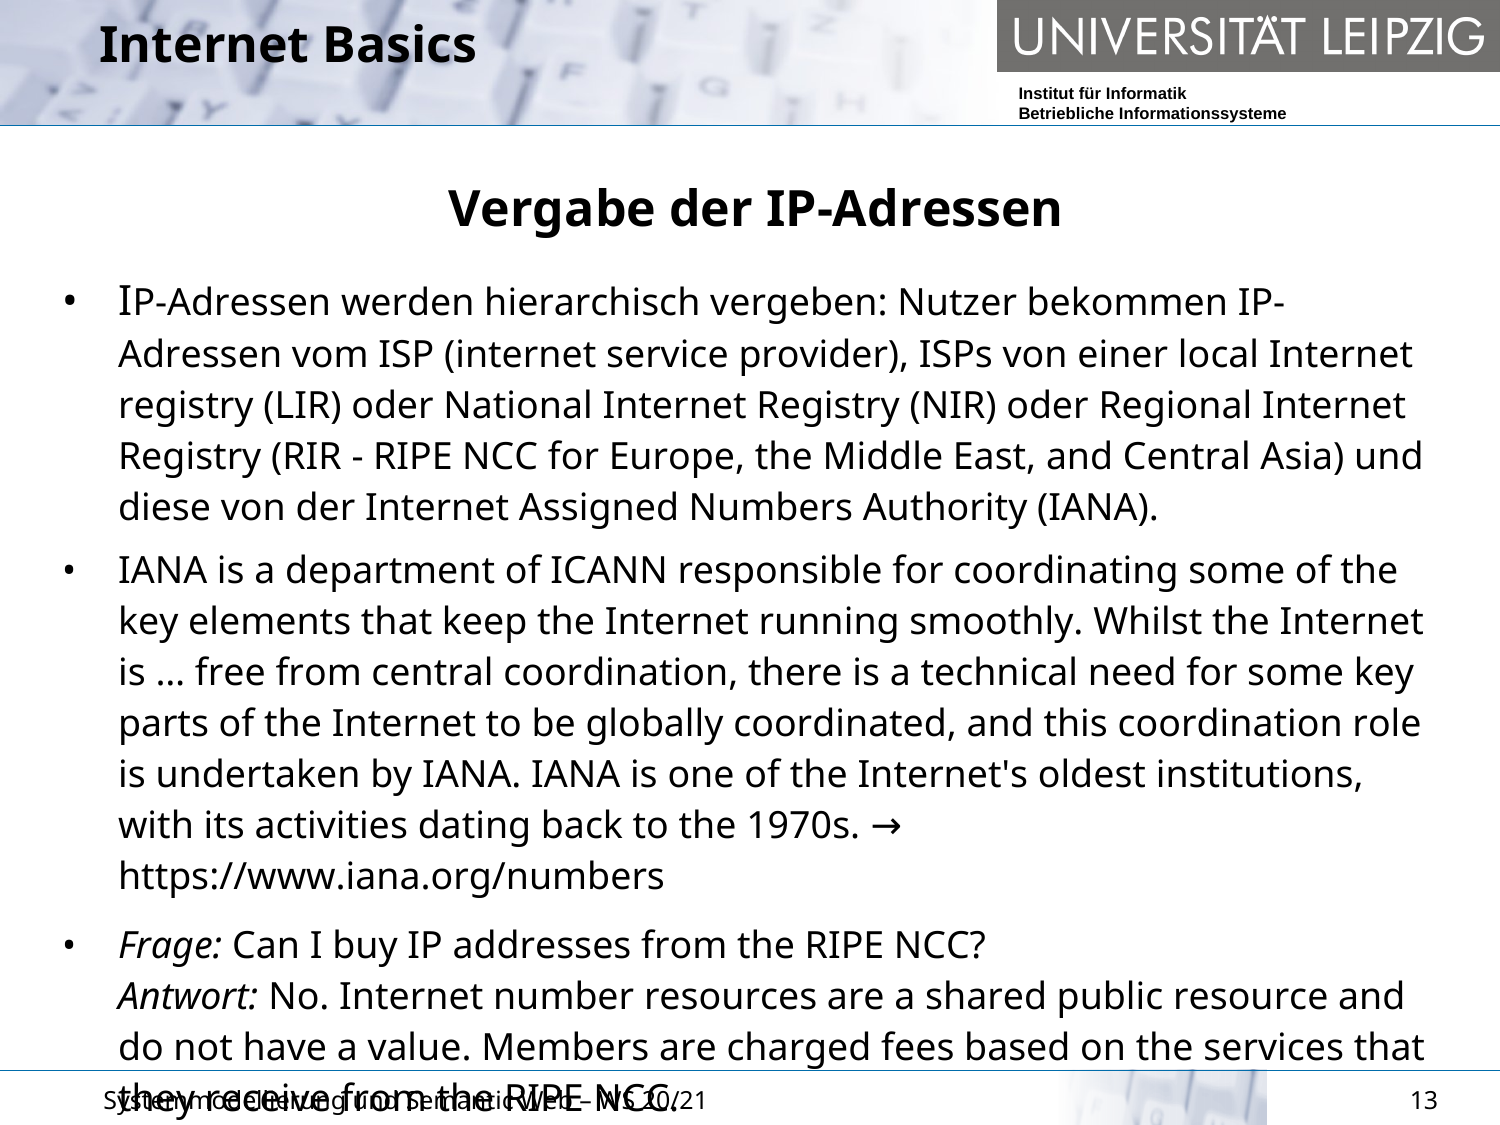

Internet Basics
# Vergabe der IP-Adressen
IP-Adressen werden hierarchisch vergeben: Nutzer bekommen IP-Adressen vom ISP (internet service provider), ISPs von einer local Internet registry (LIR) oder National Internet Registry (NIR) oder Regional Internet Registry (RIR - RIPE NCC for Europe, the Middle East, and Central Asia) und diese von der Internet Assigned Numbers Authority (IANA).
IANA is a department of ICANN responsible for coordinating some of the key elements that keep the Internet running smoothly. Whilst the Internet is … free from central coordination, there is a technical need for some key parts of the Internet to be globally coordinated, and this coordination role is undertaken by IANA. IANA is one of the Internet's oldest institutions, with its activities dating back to the 1970s. → https://www.iana.org/numbers
Frage: Can I buy IP addresses from the RIPE NCC?
Antwort: No. Internet number resources are a shared public resource and do not have a value. Members are charged fees based on the services that they receive from the RIPE NCC.
Systemmodellierung und Semantic Web – WS 20/21
13